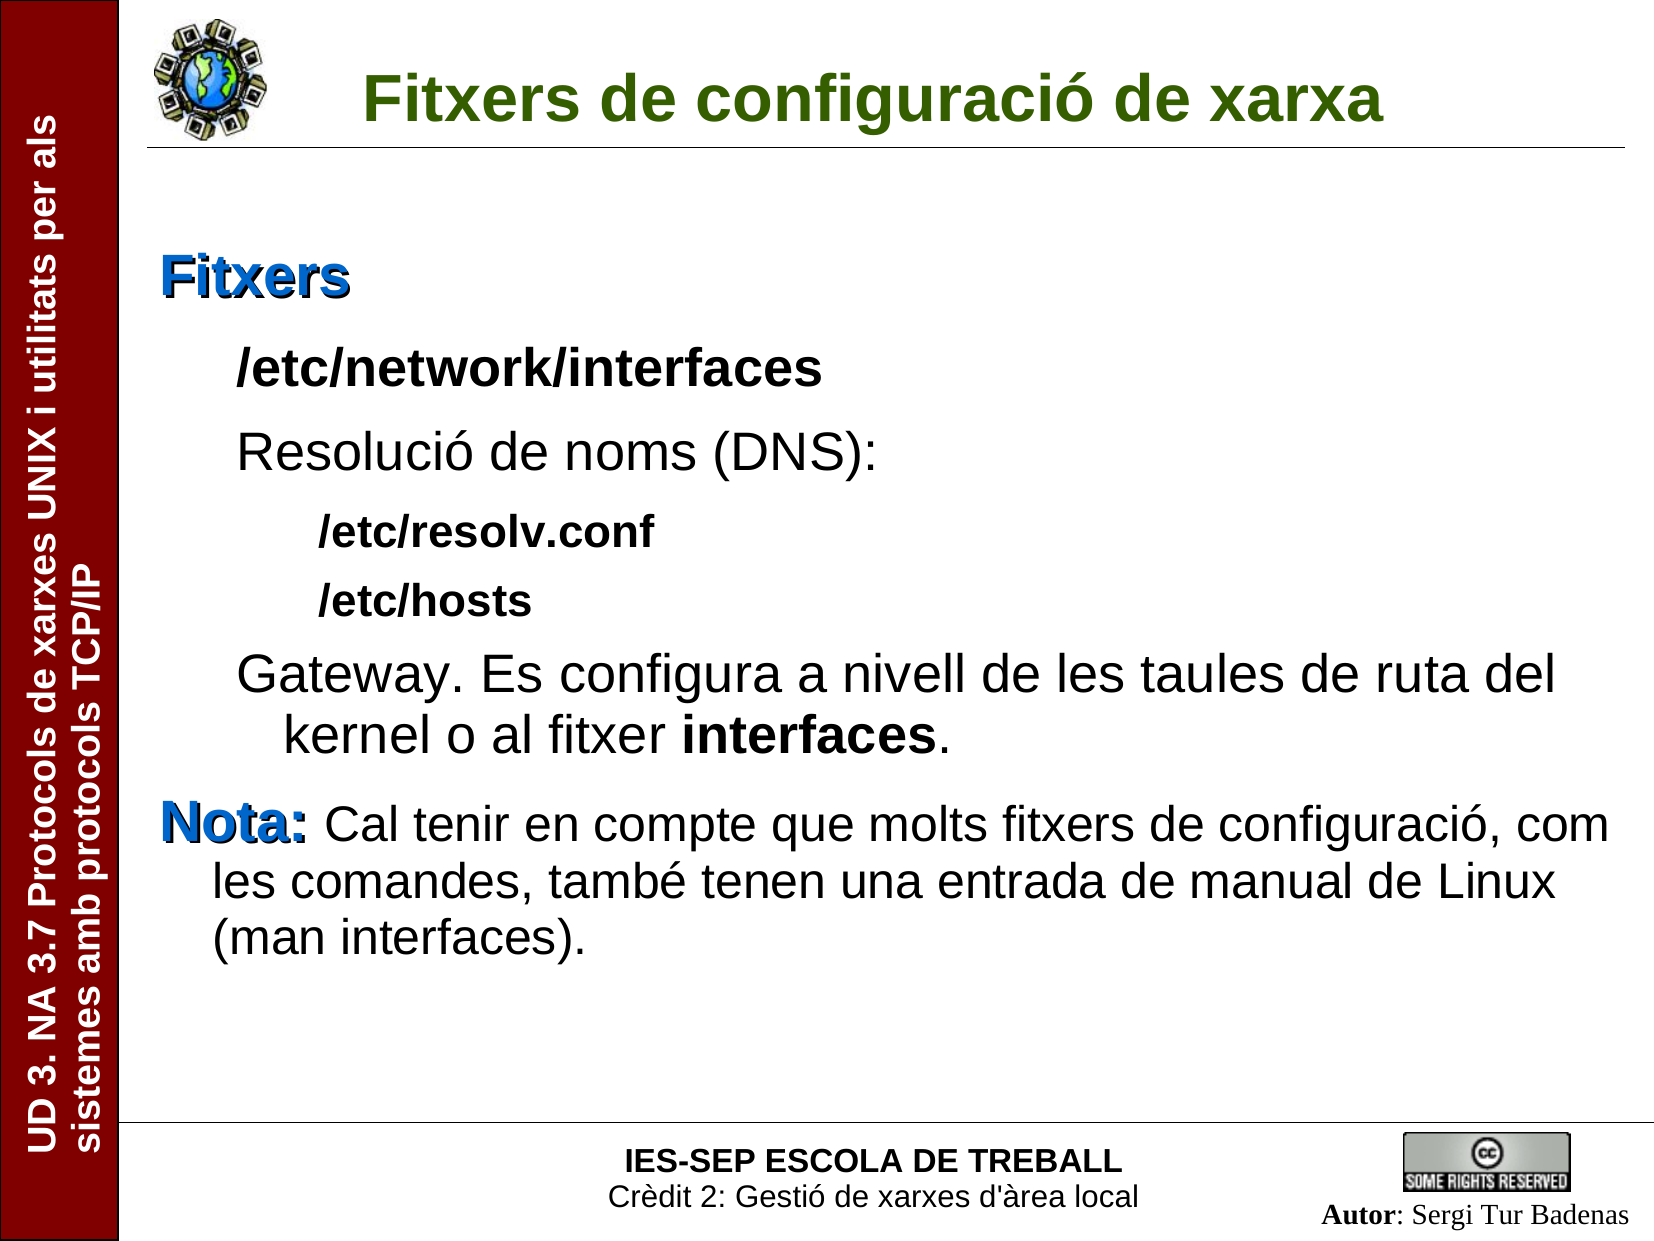

# Fitxers de configuració de xarxa
Fitxers
/etc/network/interfaces
Resolució de noms (DNS):
/etc/resolv.conf
/etc/hosts
Gateway. Es configura a nivell de les taules de ruta del kernel o al fitxer interfaces.
Nota: Cal tenir en compte que molts fitxers de configuració, com les comandes, també tenen una entrada de manual de Linux (man interfaces).